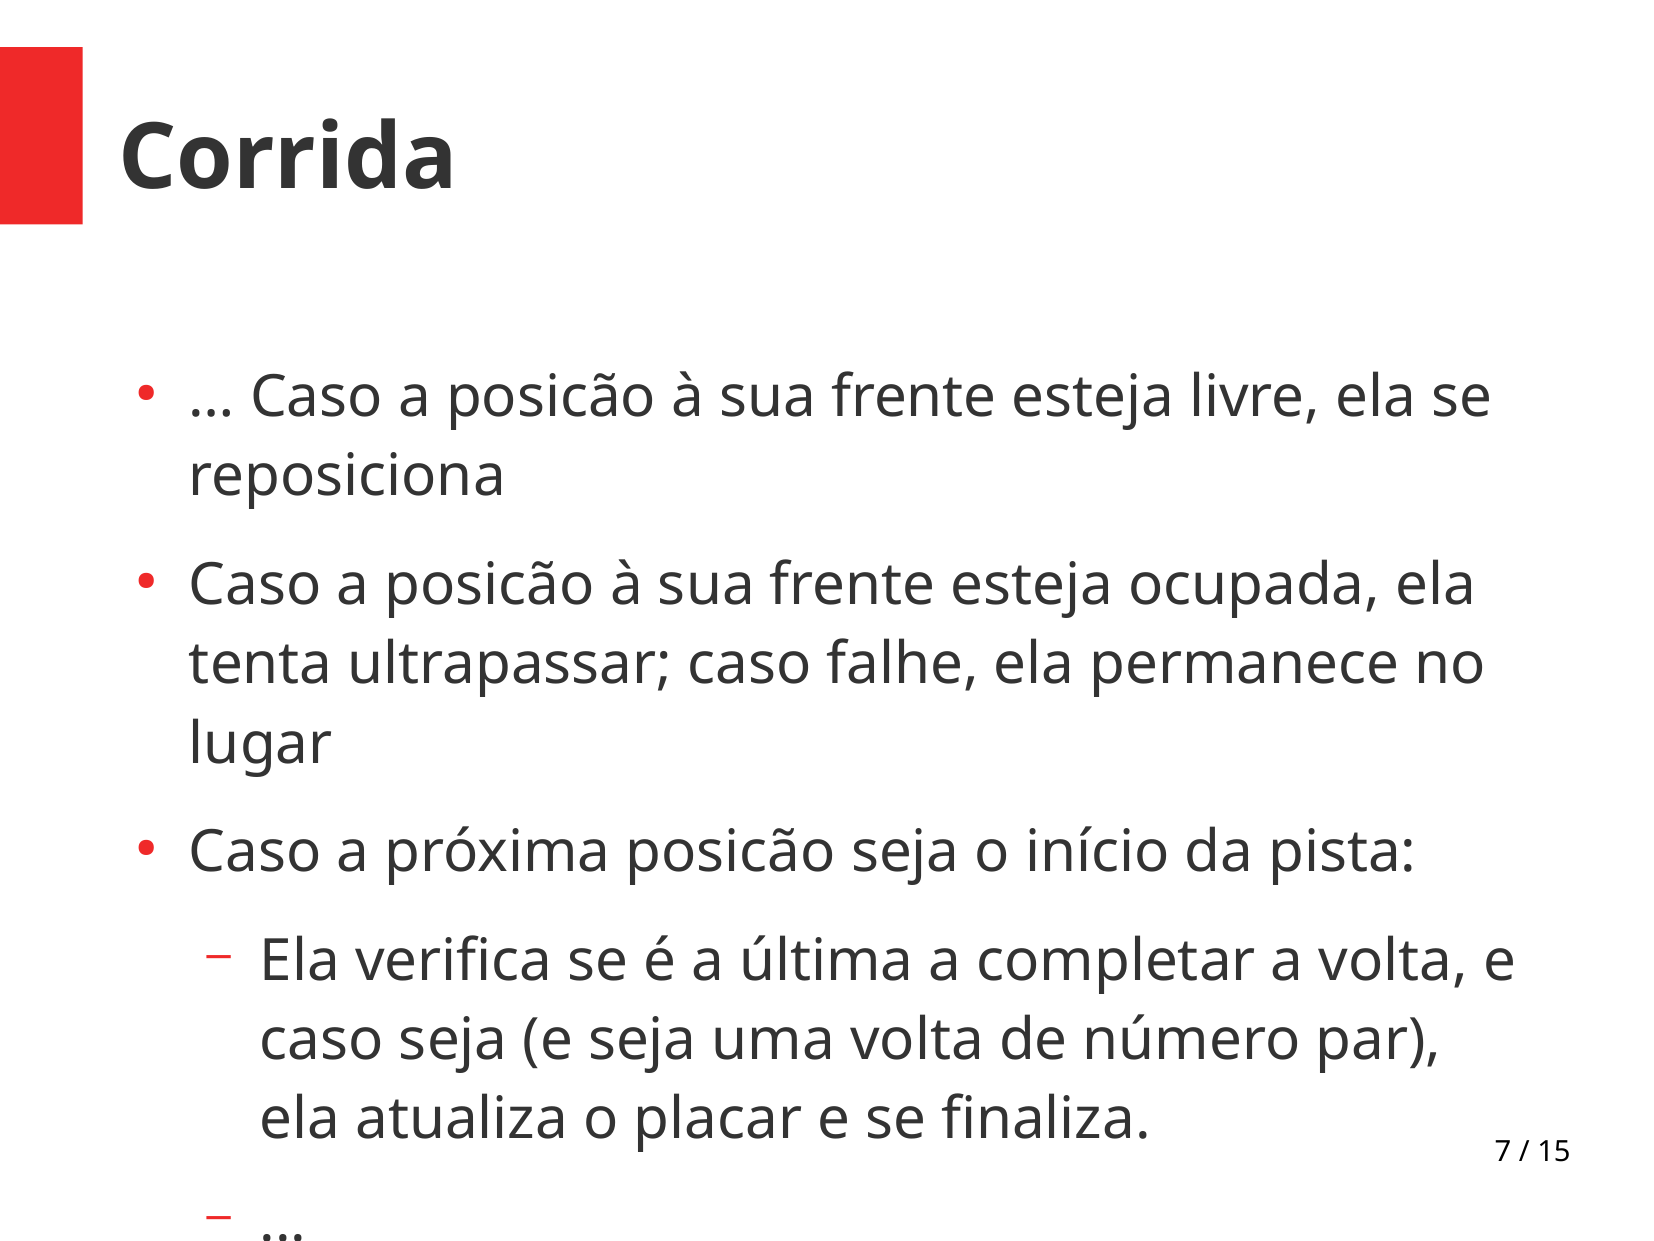

# Corrida
… Caso a posicão à sua frente esteja livre, ela se reposiciona
Caso a posicão à sua frente esteja ocupada, ela tenta ultrapassar; caso falhe, ela permanece no lugar
Caso a próxima posicão seja o início da pista:
Ela verifica se é a última a completar a volta, e caso seja (e seja uma volta de número par), ela atualiza o placar e se finaliza.
...
7